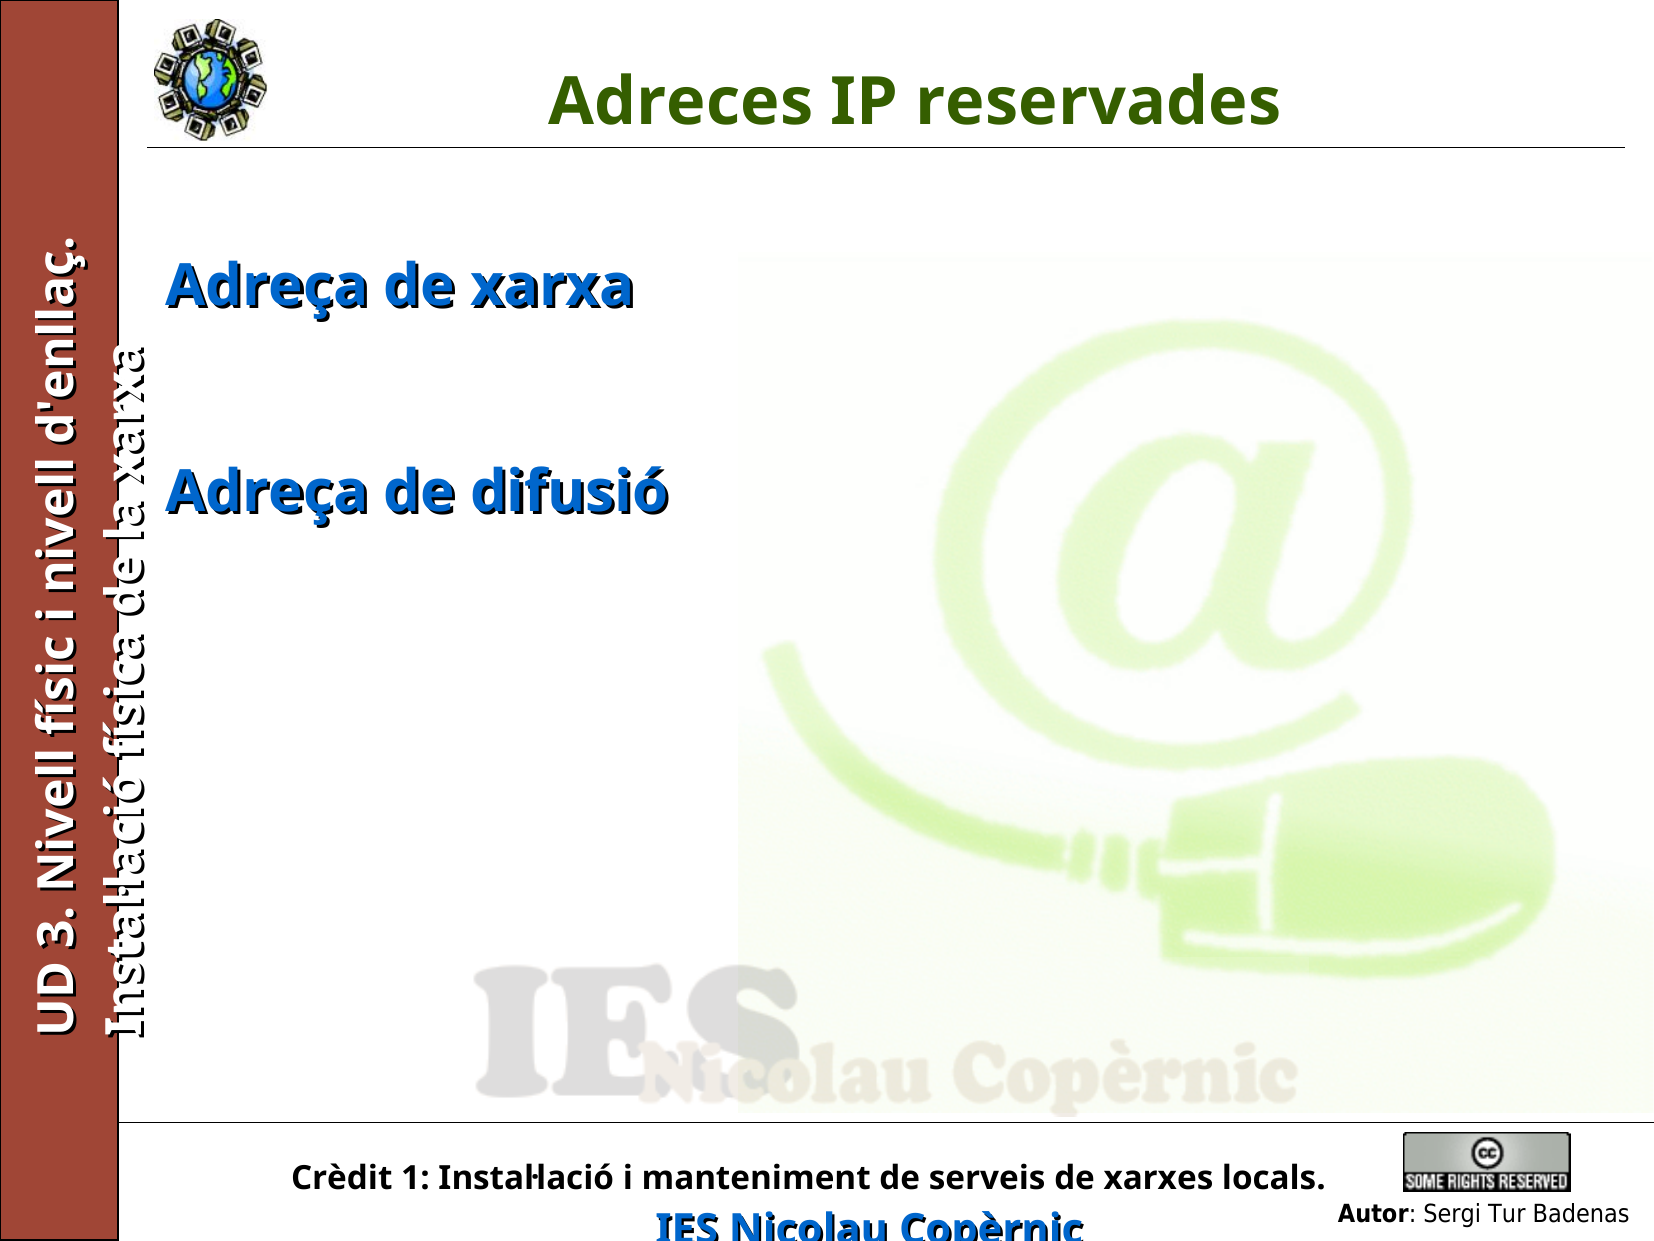

# Adreces IP reservades
Adreça de xarxa
Adreça de difusió